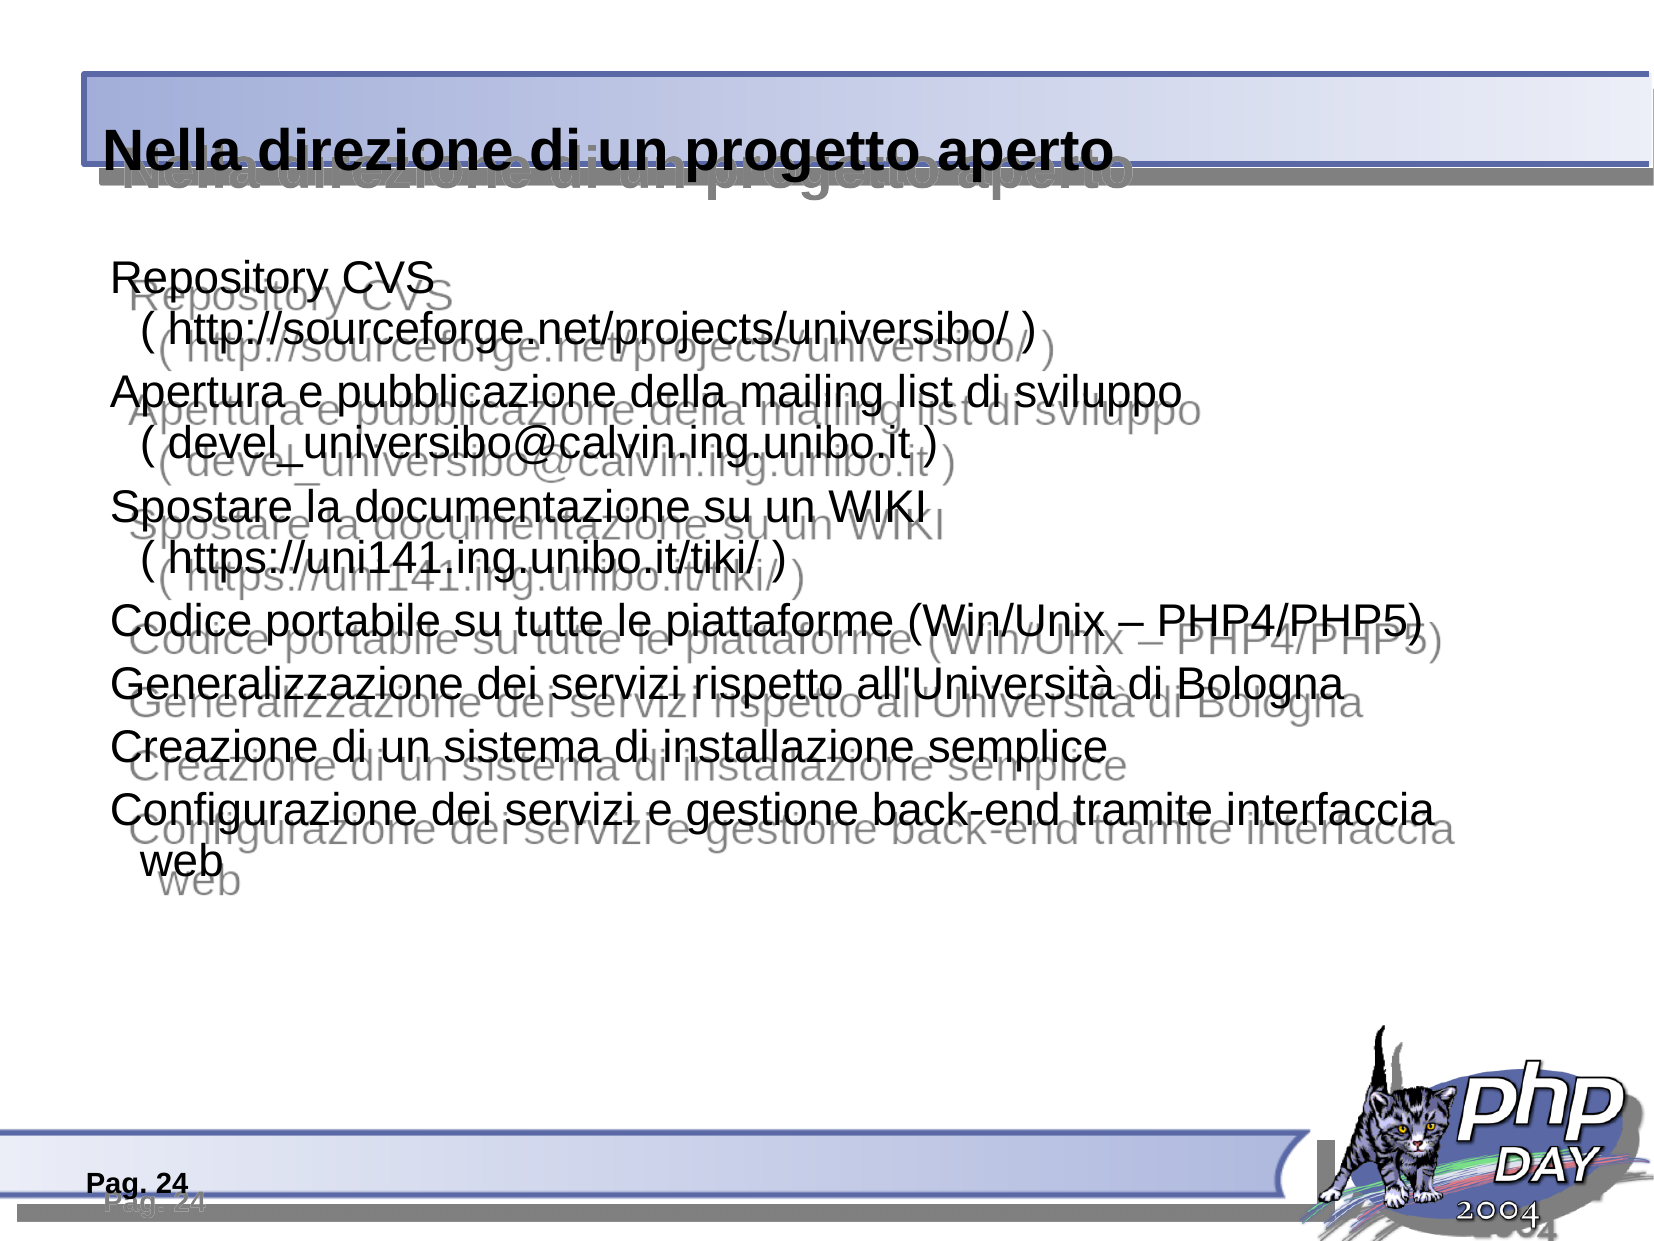

Nella direzione di un progetto aperto
Repository CVS
( http://sourceforge.net/projects/universibo/ )
Apertura e pubblicazione della mailing list di sviluppo ( devel_universibo@calvin.ing.unibo.it )
Spostare la documentazione su un WIKI
( https://uni141.ing.unibo.it/tiki/ )
Codice portabile su tutte le piattaforme (Win/Unix – PHP4/PHP5)
Generalizzazione dei servizi rispetto all'Università di Bologna
Creazione di un sistema di installazione semplice
Configurazione dei servizi e gestione back-end tramite interfaccia web